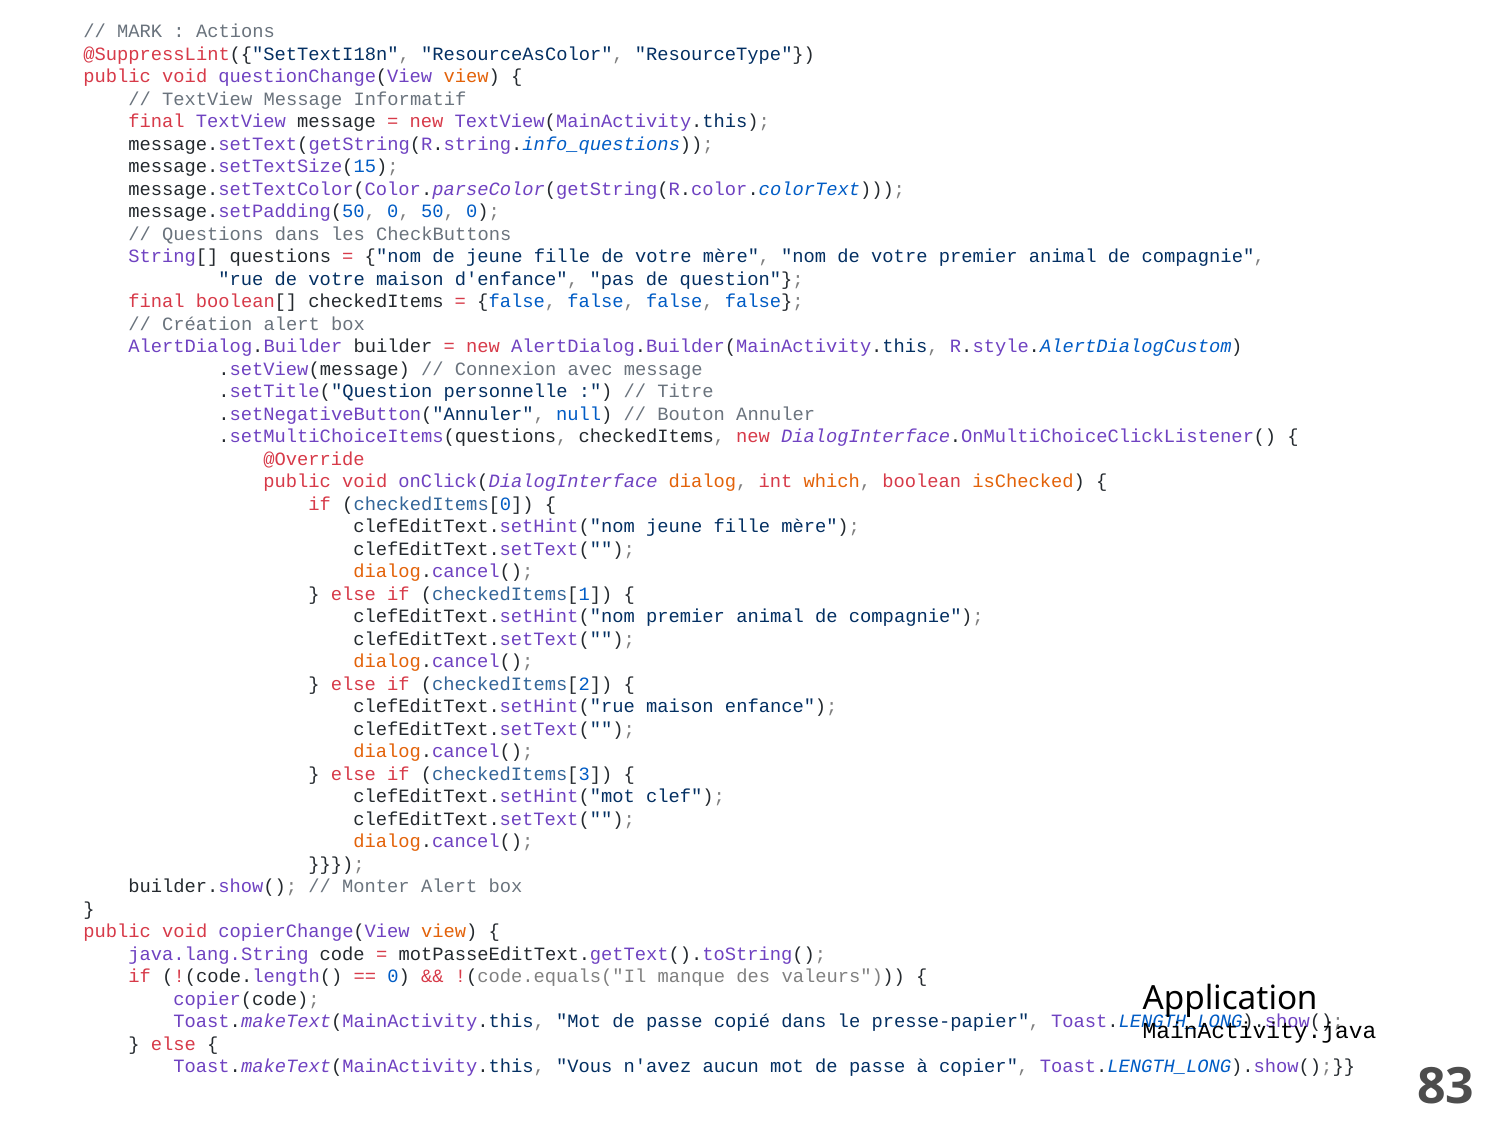

// MARK : Actions
 @SuppressLint({"SetTextI18n", "ResourceAsColor", "ResourceType"})
 public void questionChange(View view) {
 // TextView Message Informatif
 final TextView message = new TextView(MainActivity.this);
 message.setText(getString(R.string.info_questions));
 message.setTextSize(15);
 message.setTextColor(Color.parseColor(getString(R.color.colorText)));
 message.setPadding(50, 0, 50, 0);
 // Questions dans les CheckButtons
 String[] questions = {"nom de jeune fille de votre mère", "nom de votre premier animal de compagnie",
 "rue de votre maison d'enfance", "pas de question"};
 final boolean[] checkedItems = {false, false, false, false};
 // Création alert box
 AlertDialog.Builder builder = new AlertDialog.Builder(MainActivity.this, R.style.AlertDialogCustom)
 .setView(message) // Connexion avec message
 .setTitle("Question personnelle :") // Titre
 .setNegativeButton("Annuler", null) // Bouton Annuler
 .setMultiChoiceItems(questions, checkedItems, new DialogInterface.OnMultiChoiceClickListener() {
 @Override
 public void onClick(DialogInterface dialog, int which, boolean isChecked) {
 if (checkedItems[0]) {
 clefEditText.setHint("nom jeune fille mère");
 clefEditText.setText("");
 dialog.cancel();
 } else if (checkedItems[1]) {
 clefEditText.setHint("nom premier animal de compagnie");
 clefEditText.setText("");
 dialog.cancel();
 } else if (checkedItems[2]) {
 clefEditText.setHint("rue maison enfance");
 clefEditText.setText("");
 dialog.cancel();
 } else if (checkedItems[3]) {
 clefEditText.setHint("mot clef");
 clefEditText.setText("");
 dialog.cancel();
 }}});
 builder.show(); // Monter Alert box
 }
 public void copierChange(View view) {
 java.lang.String code = motPasseEditText.getText().toString();
 if (!(code.length() == 0) && !(code.equals("Il manque des valeurs"))) {
 copier(code);
 Toast.makeText(MainActivity.this, "Mot de passe copié dans le presse-papier", Toast.LENGTH_LONG).show();
 } else {
 Toast.makeText(MainActivity.this, "Vous n'avez aucun mot de passe à copier", Toast.LENGTH_LONG).show();}}
Application
MainActivity.java